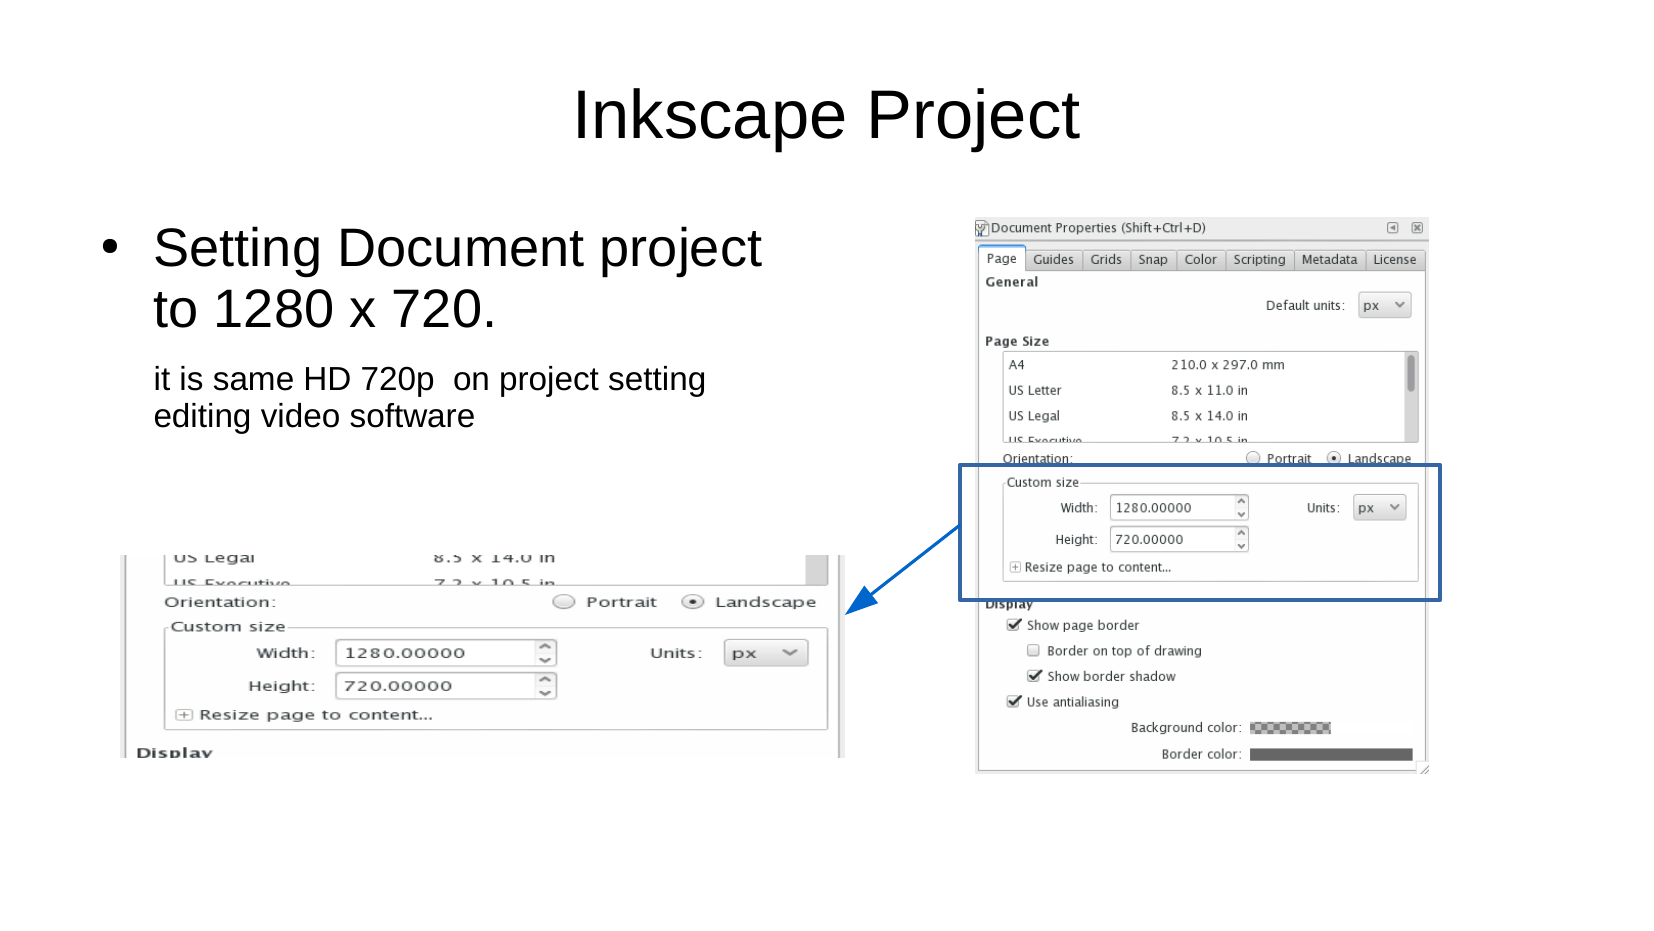

# Inkscape Project
Setting Document project to 1280 x 720.
it is same HD 720p on project setting editing video software